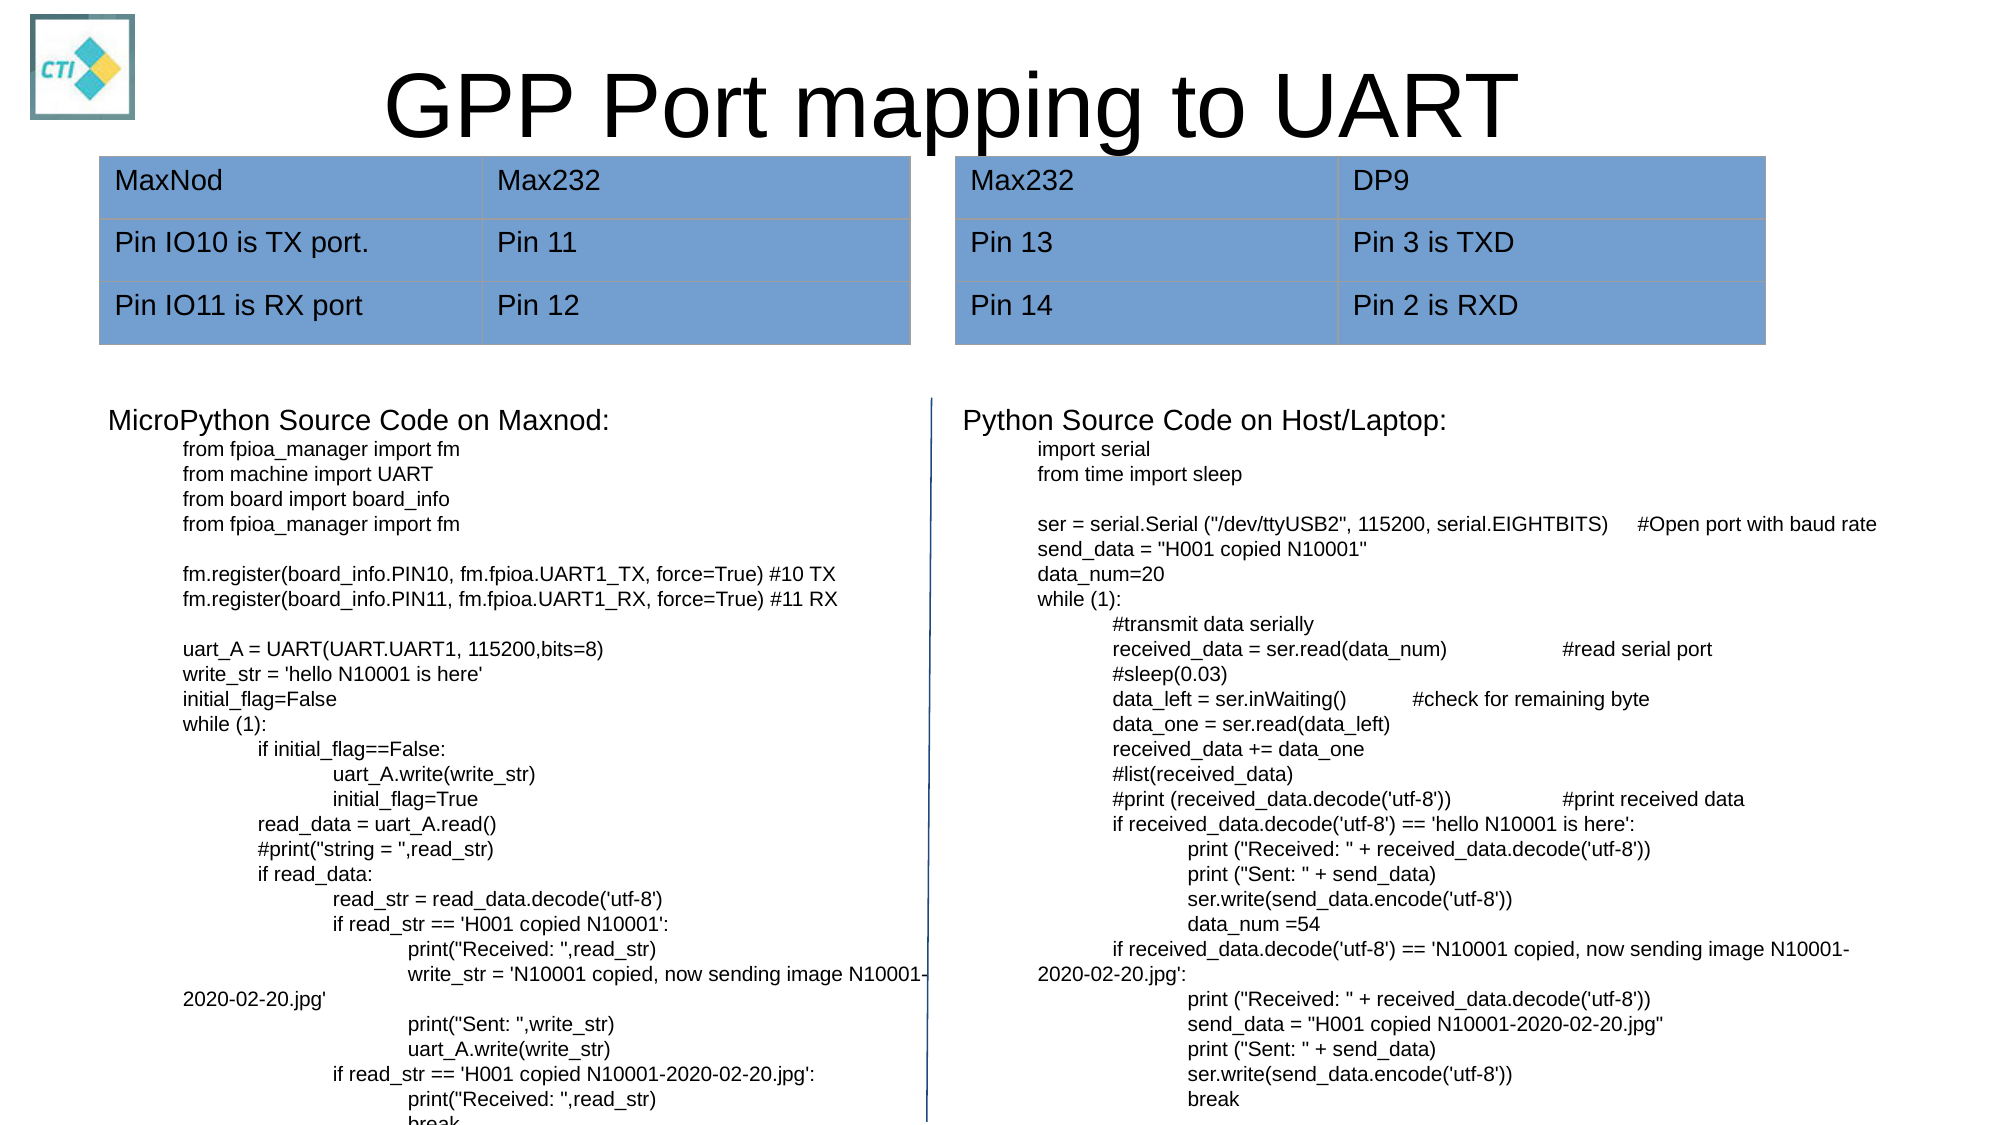

GPP Port mapping to UART
| MaxNod | Max232 |
| --- | --- |
| Pin IO10 is TX port. | Pin 11 |
| Pin IO11 is RX port | Pin 12 |
| Max232 | DP9 |
| --- | --- |
| Pin 13 | Pin 3 is TXD |
| Pin 14 | Pin 2 is RXD |
MicroPython Source Code on Maxnod:
from fpioa_manager import fm
from machine import UART
from board import board_info
from fpioa_manager import fm
fm.register(board_info.PIN10, fm.fpioa.UART1_TX, force=True) #10 TX
fm.register(board_info.PIN11, fm.fpioa.UART1_RX, force=True) #11 RX
uart_A = UART(UART.UART1, 115200,bits=8)
write_str = 'hello N10001 is here'
initial_flag=False
while (1):
	if initial_flag==False:
 		uart_A.write(write_str)
 		initial_flag=True
	read_data = uart_A.read()
	#print("string = ",read_str)
	if read_data:
 		read_str = read_data.decode('utf-8')
 		if read_str == 'H001 copied N10001':
 			print("Received: ",read_str)
 			write_str = 'N10001 copied, now sending image N10001-2020-02-20.jpg'
 			print("Sent: ",write_str)
 			uart_A.write(write_str)
 		if read_str == 'H001 copied N10001-2020-02-20.jpg':
 			print("Received: ",read_str)
 			break
Python Source Code on Host/Laptop:
import serial
from time import sleep
ser = serial.Serial ("/dev/ttyUSB2", 115200, serial.EIGHTBITS)	#Open port with baud rate
send_data = "H001 copied N10001"
data_num=20
while (1):
	#transmit data serially
	received_data = ser.read(data_num) 	#read serial port
	#sleep(0.03)
	data_left = ser.inWaiting() 	#check for remaining byte
	data_one = ser.read(data_left)
	received_data += data_one
	#list(received_data)
	#print (received_data.decode('utf-8')) 	#print received data
	if received_data.decode('utf-8') == 'hello N10001 is here':
 		print ("Received: " + received_data.decode('utf-8'))
 		print ("Sent: " + send_data)
 		ser.write(send_data.encode('utf-8'))
 		data_num =54
	if received_data.decode('utf-8') == 'N10001 copied, now sending image N10001-2020-02-20.jpg':
 		print ("Received: " + received_data.decode('utf-8'))
 		send_data = "H001 copied N10001-2020-02-20.jpg"
 		print ("Sent: " + send_data)
 		ser.write(send_data.encode('utf-8'))
 		break